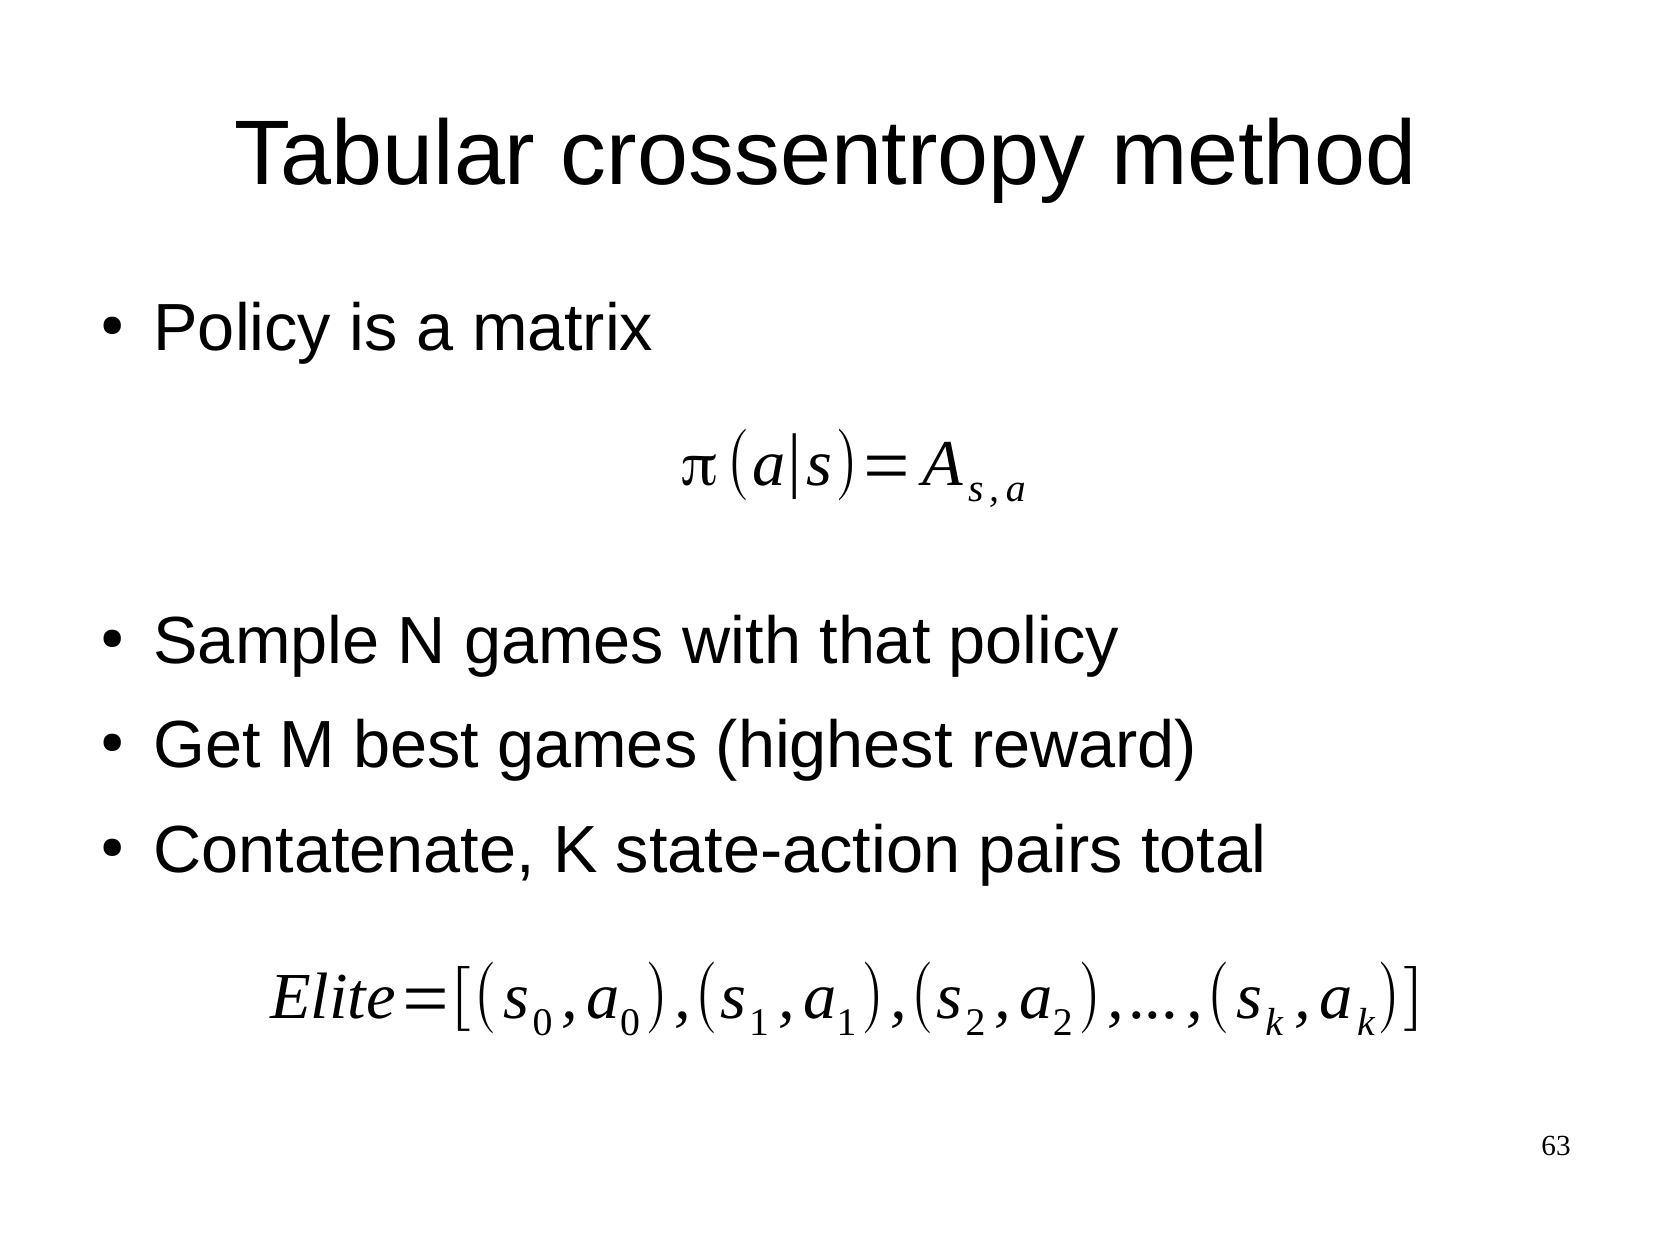

# Tabular crossentropy method
Policy is a matrix
Sample N games with that policy
Get M best games (highest reward)
Contatenate, K state-action pairs total
63